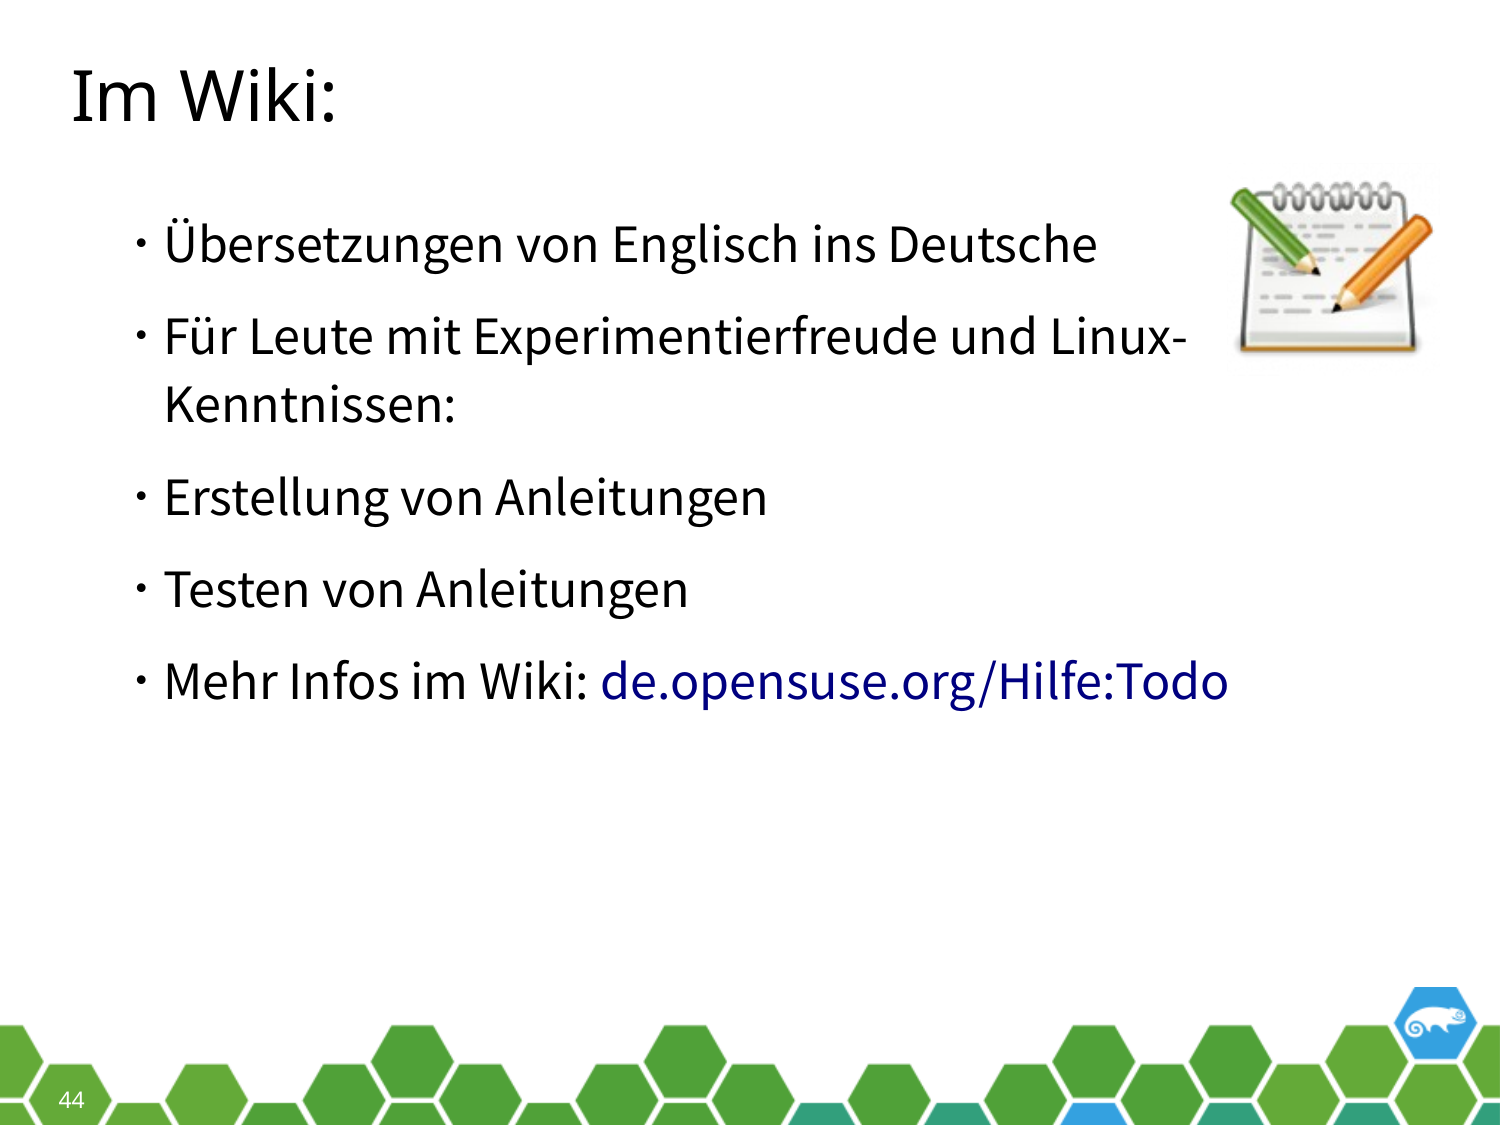

# Im Wiki:
Übersetzungen von Englisch ins Deutsche
Für Leute mit Experimentierfreude und Linux-Kenntnissen:
Erstellung von Anleitungen
Testen von Anleitungen
Mehr Infos im Wiki: de.opensuse.org/Hilfe:Todo